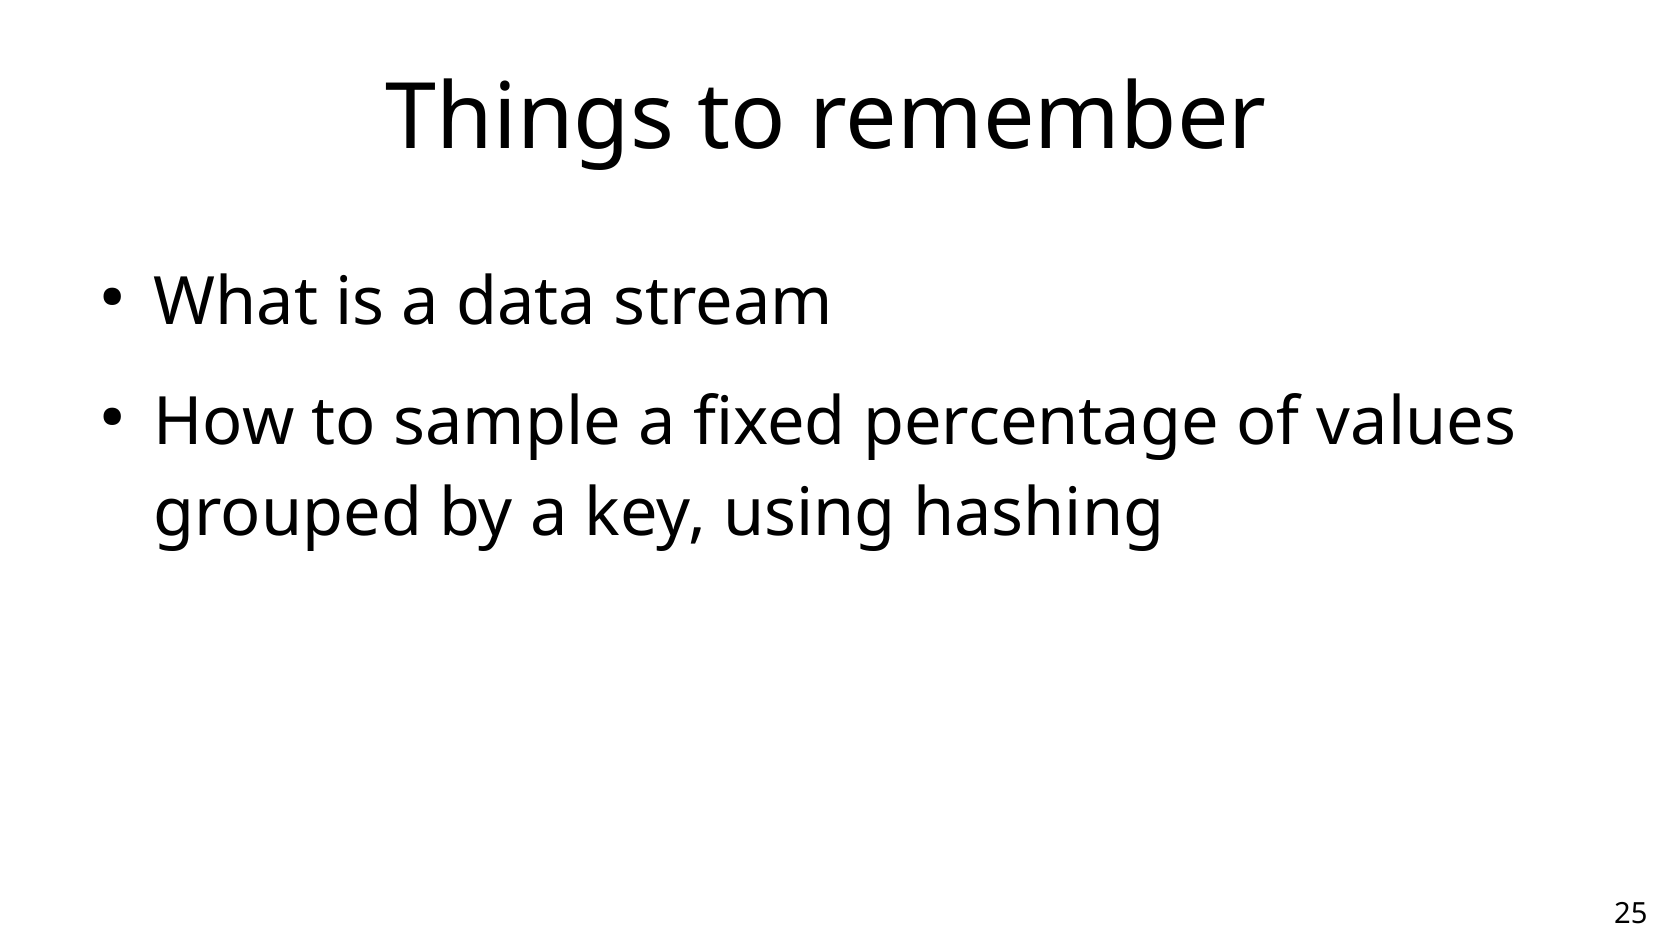

# Things to remember
What is a data stream
How to sample a fixed percentage of values grouped by a key, using hashing
25